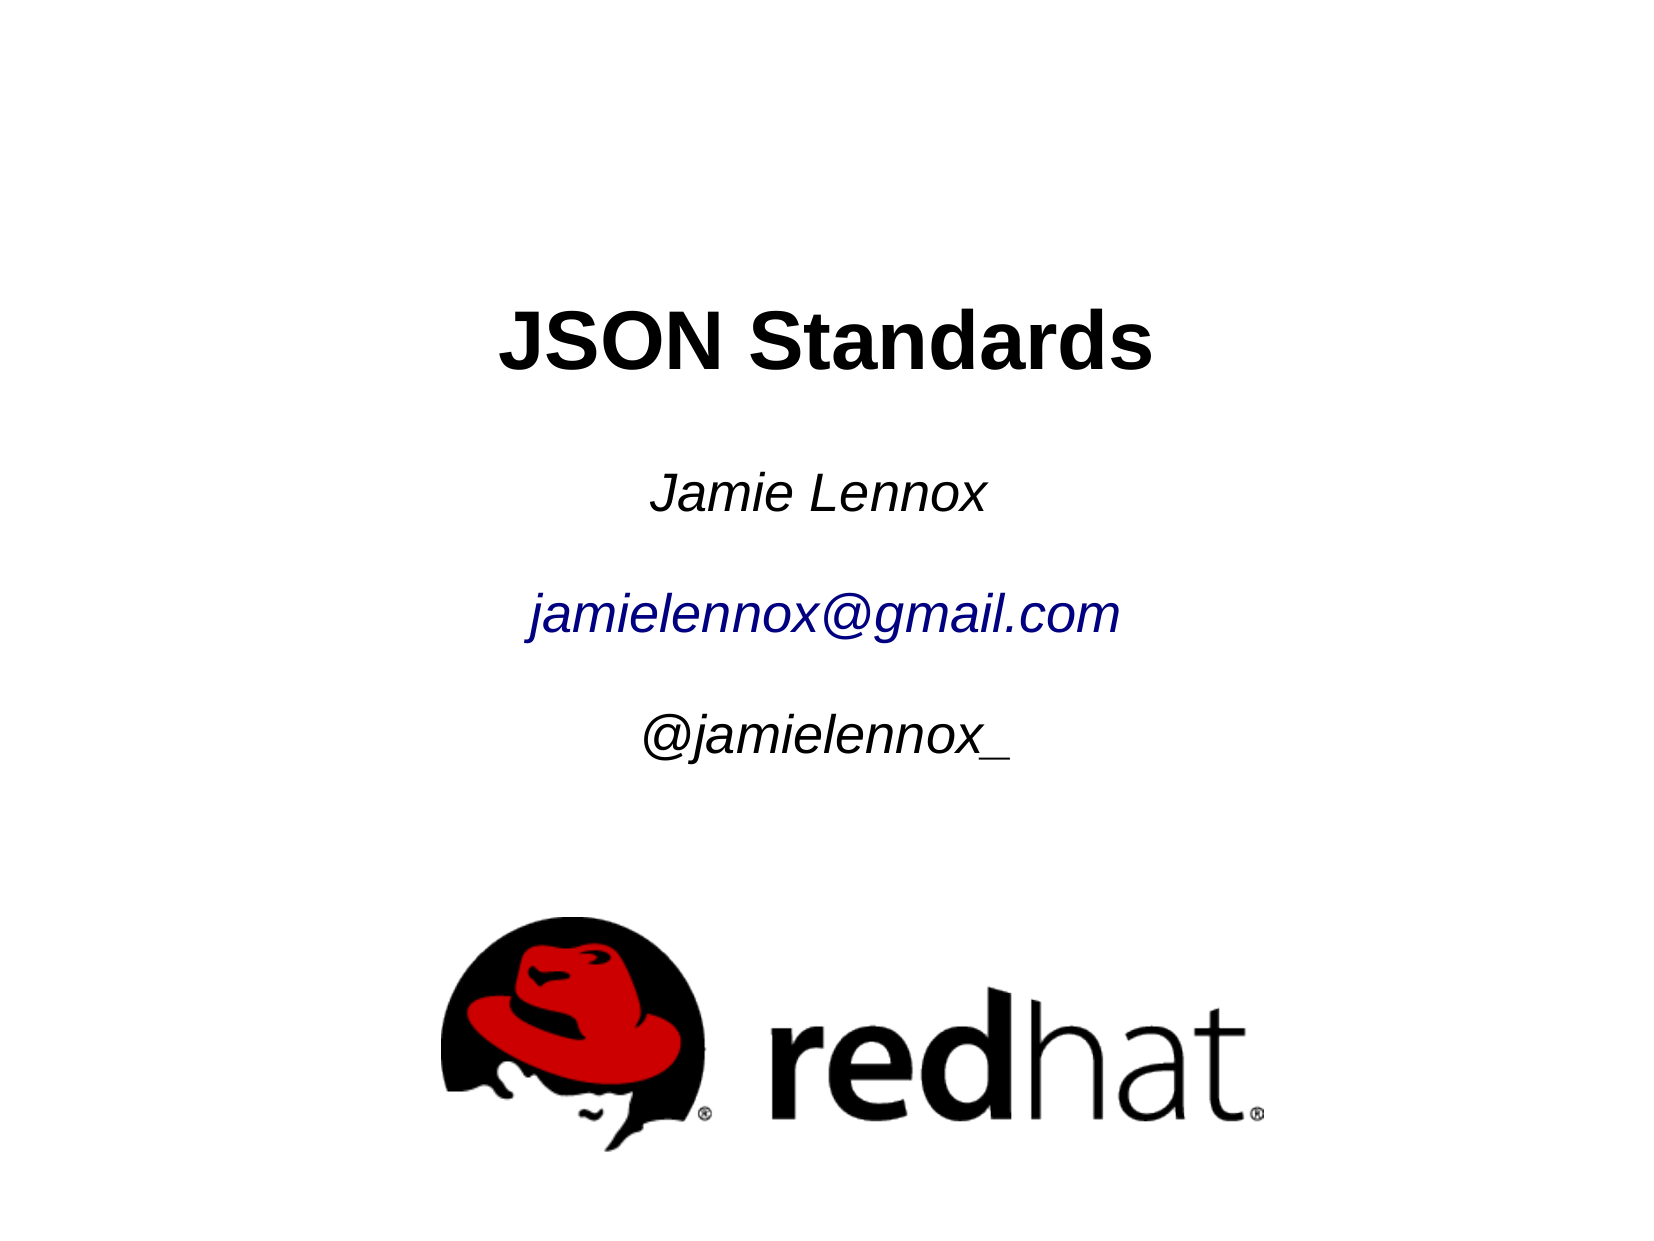

# JSON Standards
Jamie Lennox
jamielennox@gmail.com
@jamielennox_